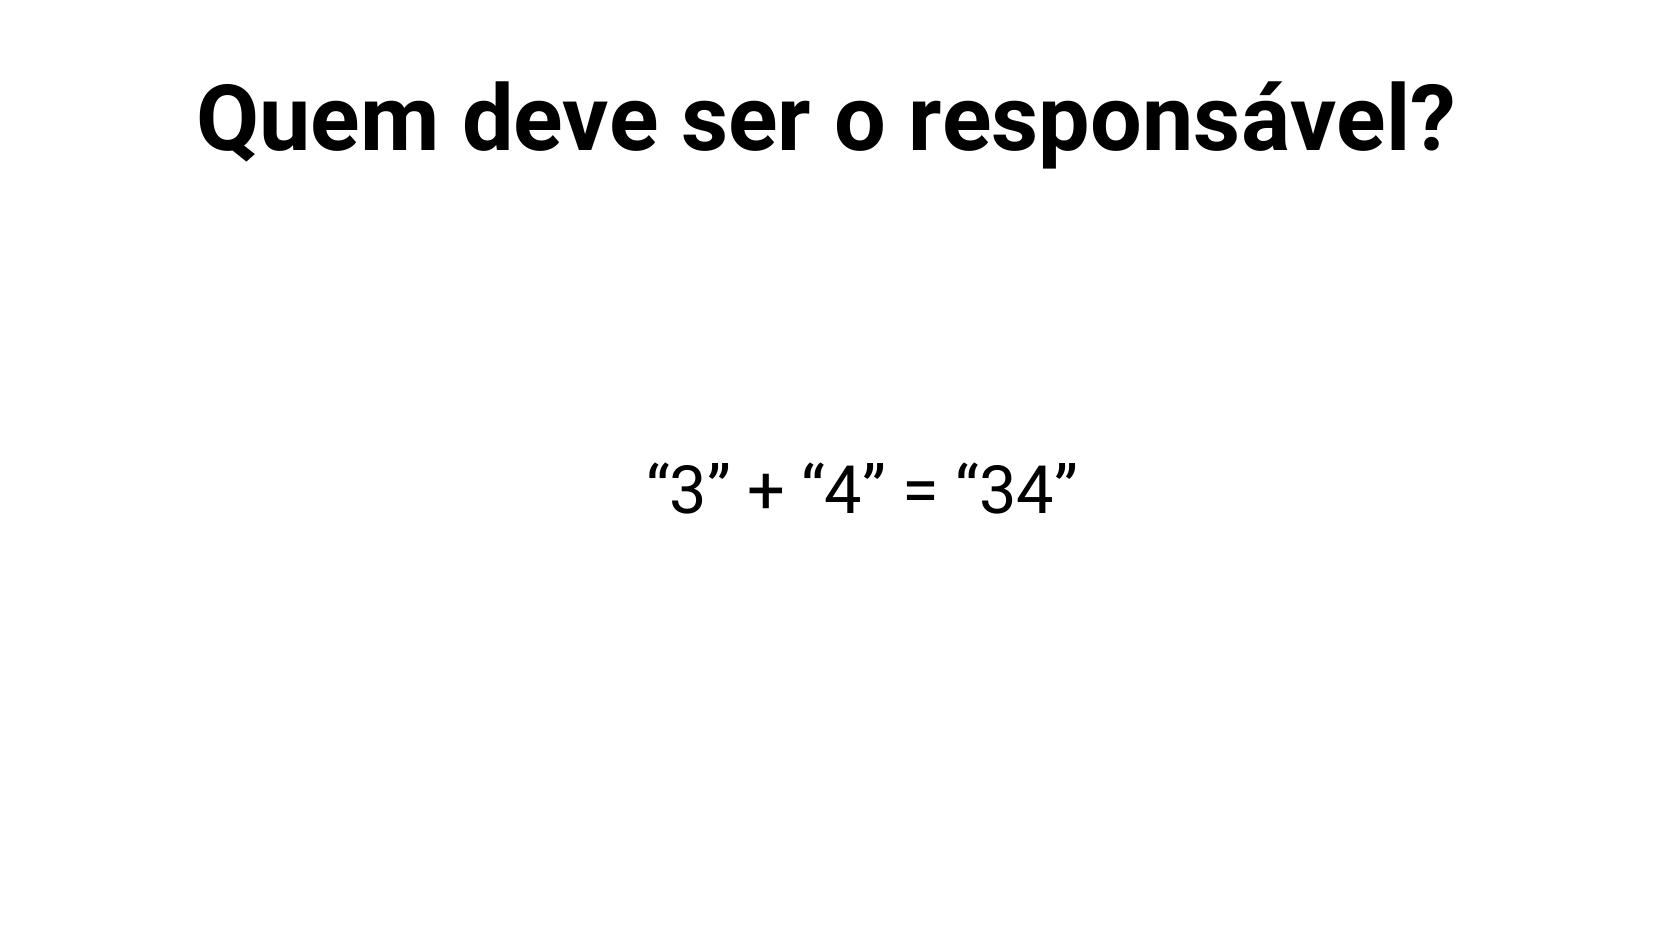

# Quem deve ser o responsável?
“3” + “4” = “34”